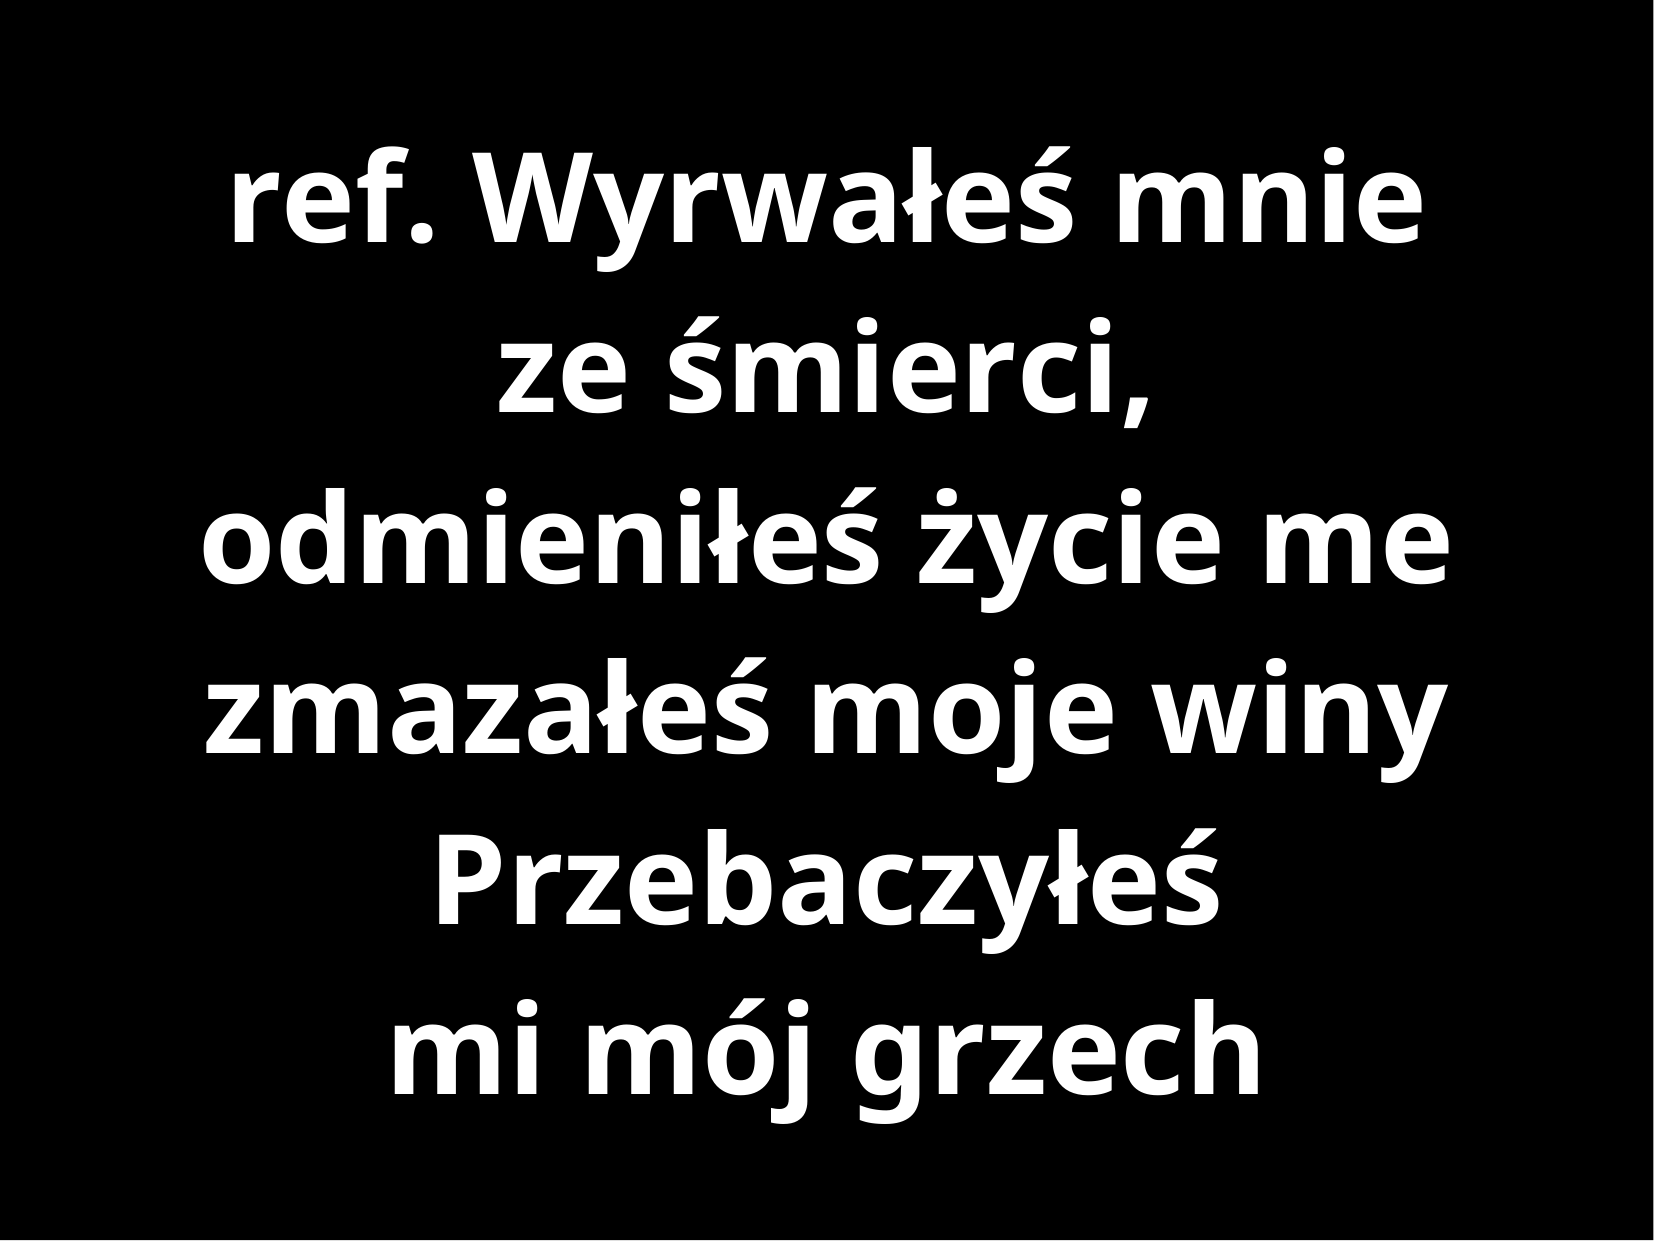

# ref. Wyrwałeś mnie ze śmierci, odmieniłeś życie me zmazałeś moje winy Przebaczyłeś mi mój grzech